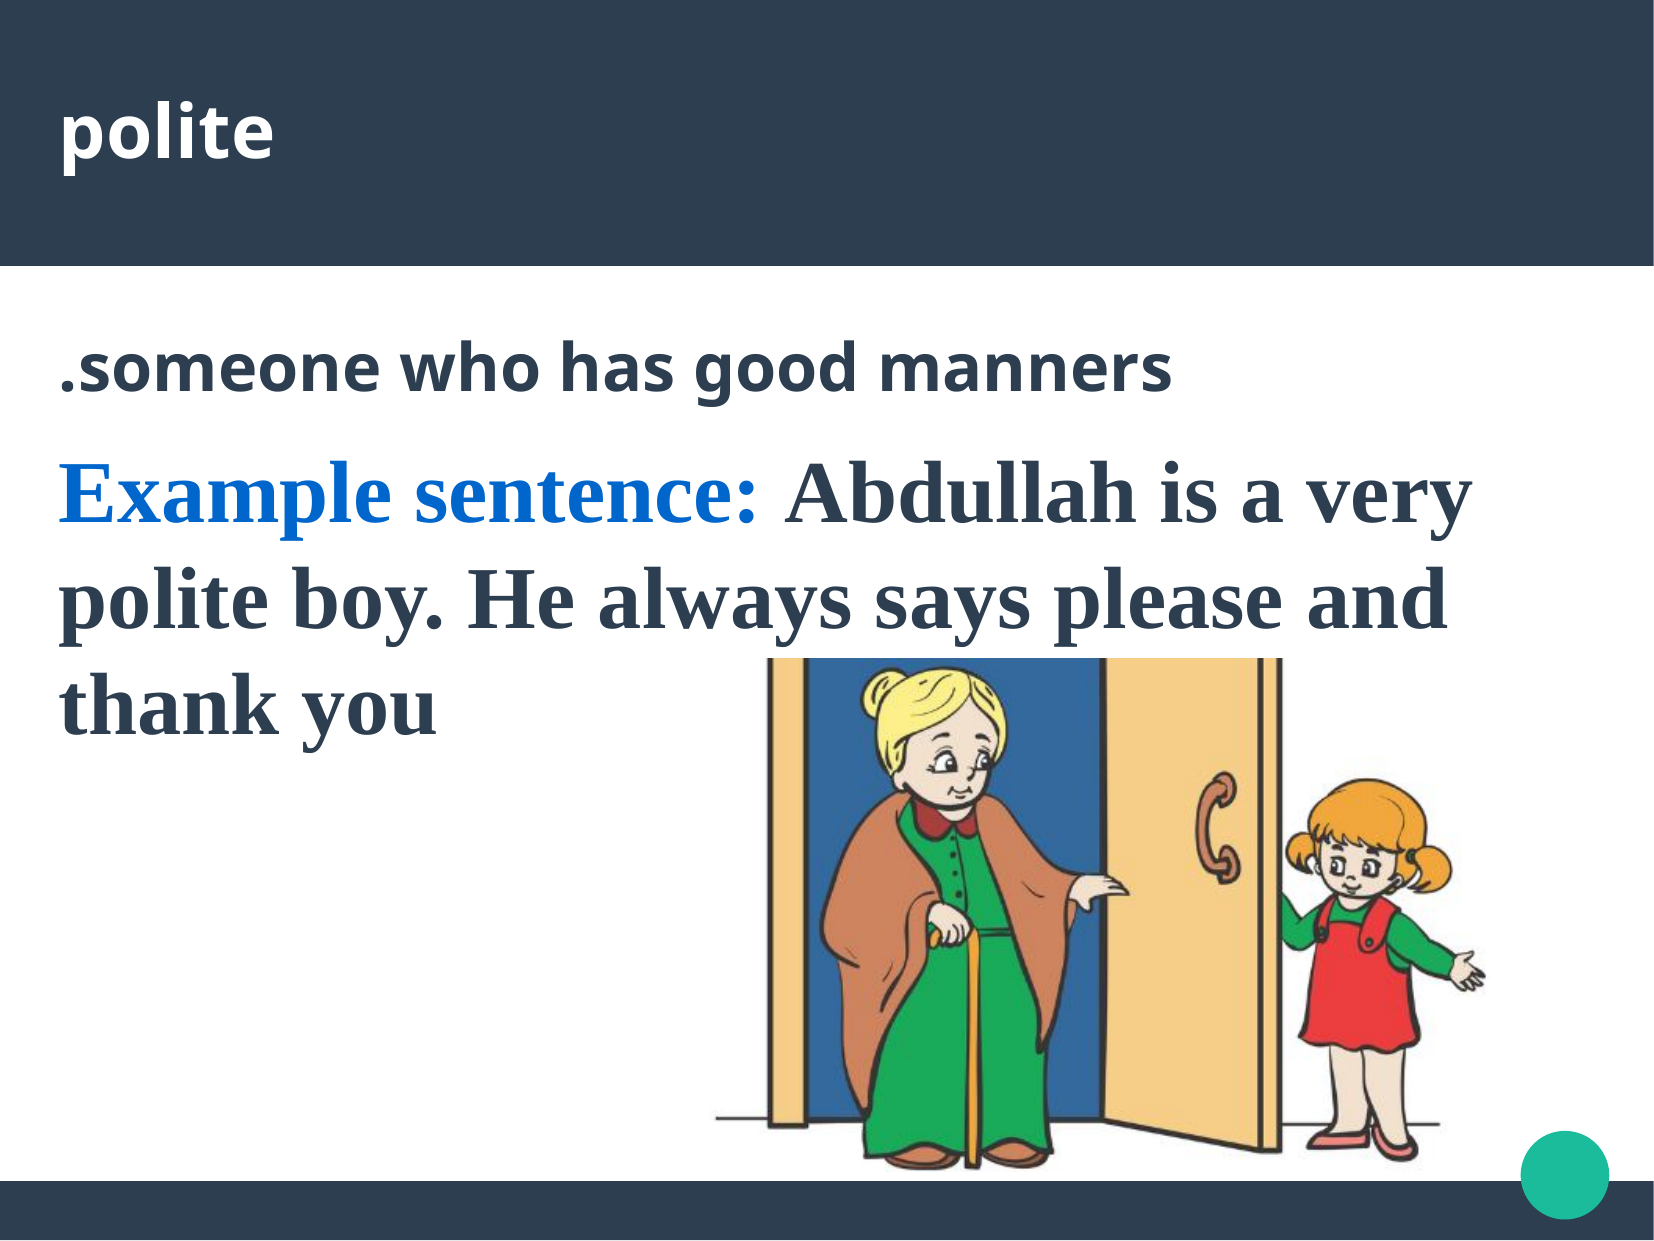

# polite
someone who has good manners.
Example sentence: Abdullah is a very polite boy. He always says please and thank you